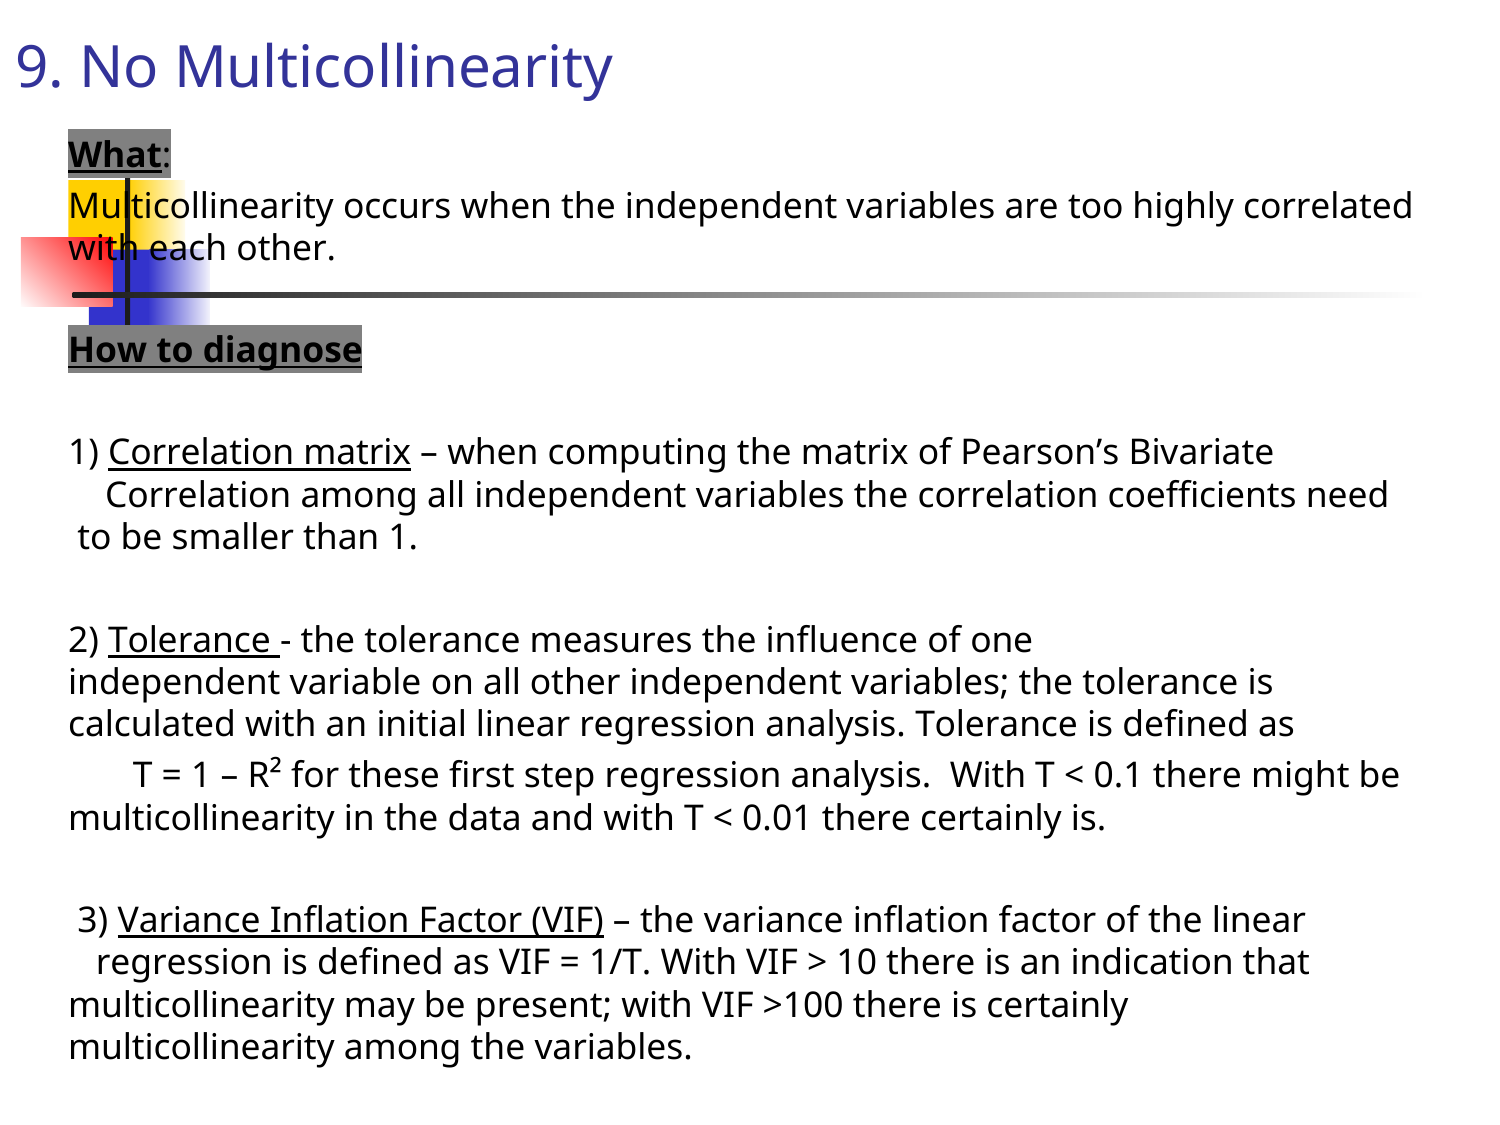

# 9. No Multicollinearity
What:
Multicollinearity occurs when the independent variables are too highly correlated with each other.
How to diagnose
1) Correlation matrix – when computing the matrix of Pearson’s Bivariate Correlation among all independent variables the correlation coefficients need to be smaller than 1.
2) Tolerance - the tolerance measures the influence of one independent variable on all other independent variables; the tolerance is calculated with an initial linear regression analysis. Tolerance is defined as
 T = 1 – R² for these first step regression analysis. With T < 0.1 there might be multicollinearity in the data and with T < 0.01 there certainly is.
 3) Variance Inflation Factor (VIF) – the variance inflation factor of the linear regression is defined as VIF = 1/T. With VIF > 10 there is an indication that multicollinearity may be present; with VIF >100 there is certainly multicollinearity among the variables.